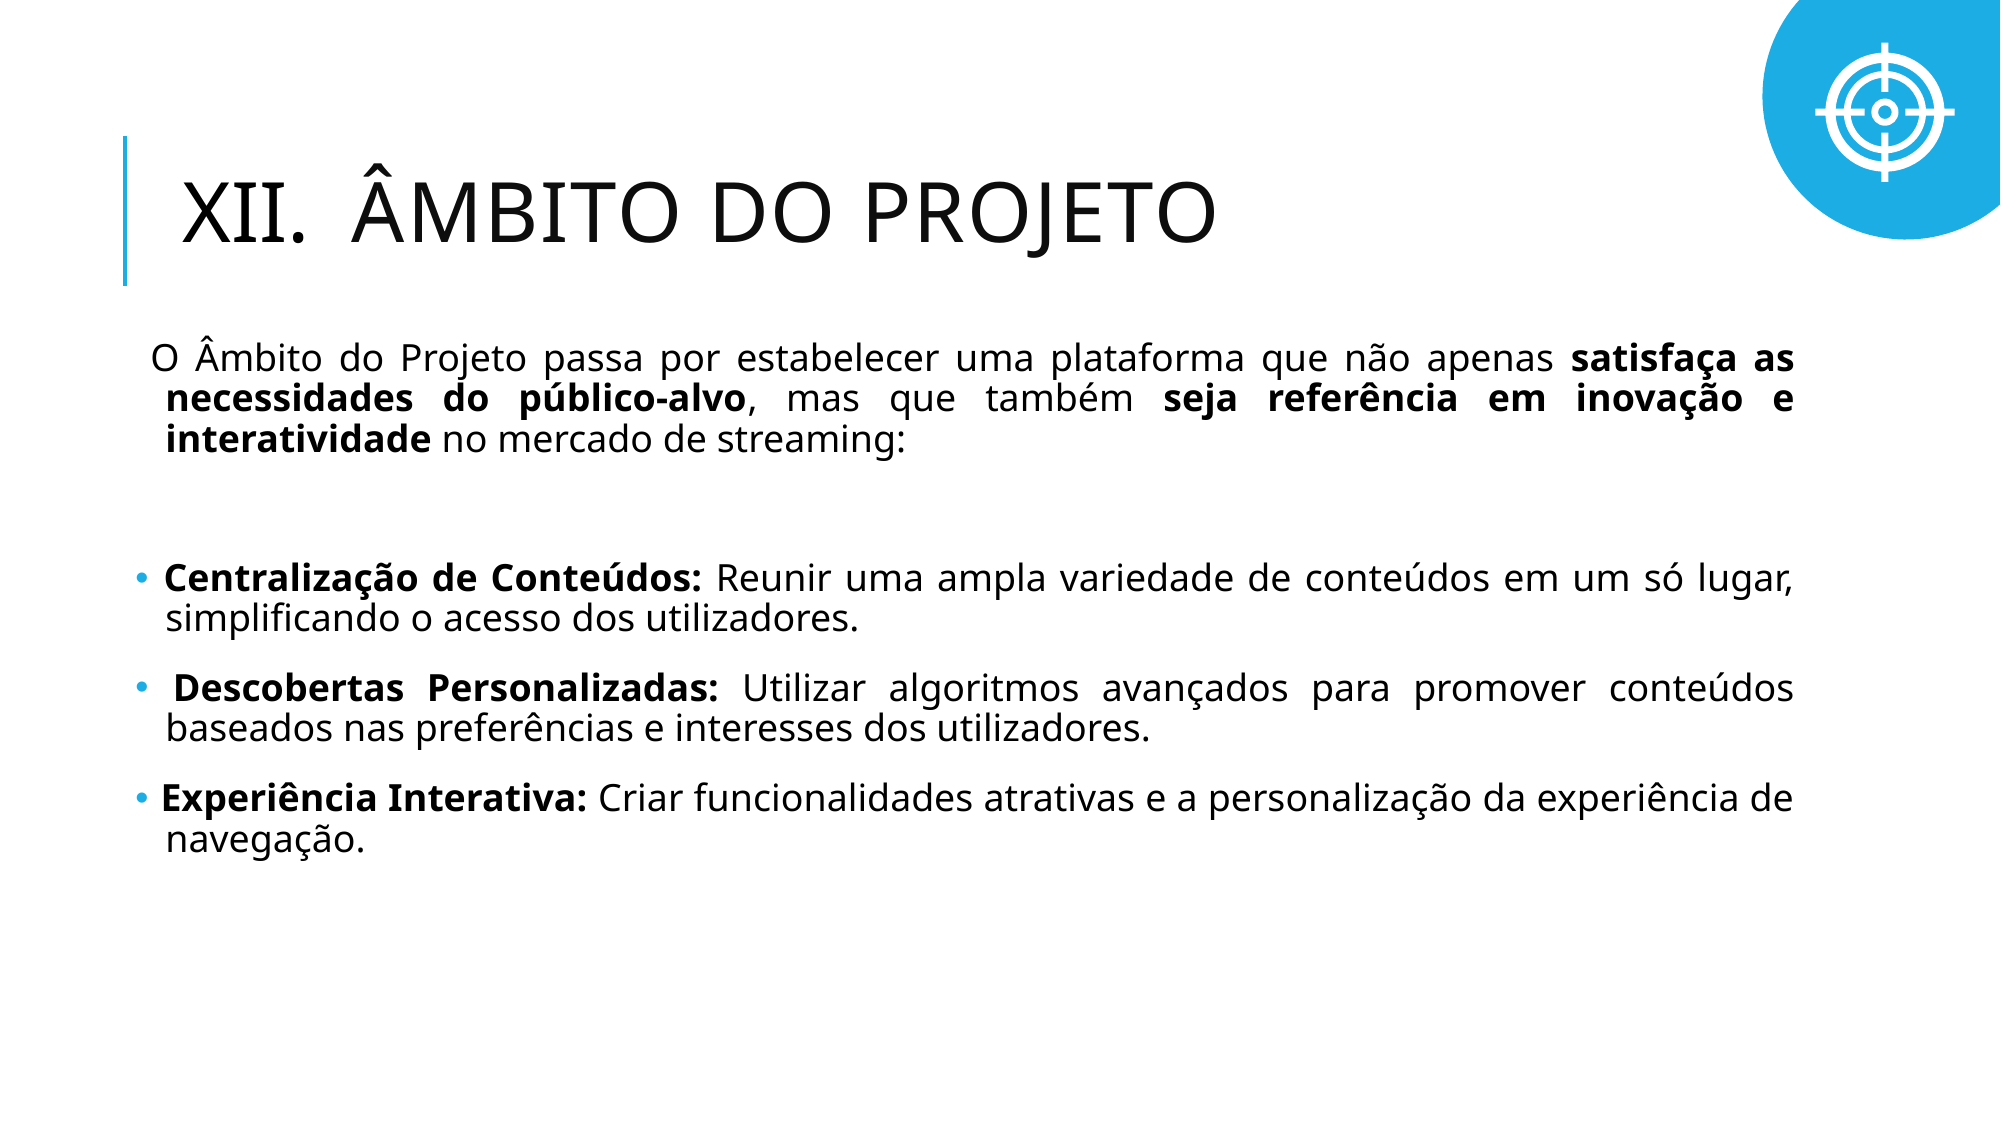

# Âmbito Do Projeto
O Âmbito do Projeto passa por estabelecer uma plataforma que não apenas satisfaça as necessidades do público-alvo, mas que também seja referência em inovação e interatividade no mercado de streaming:
 Centralização de Conteúdos: Reunir uma ampla variedade de conteúdos em um só lugar, simplificando o acesso dos utilizadores.
 Descobertas Personalizadas: Utilizar algoritmos avançados para promover conteúdos baseados nas preferências e interesses dos utilizadores.
 Experiência Interativa: Criar funcionalidades atrativas e a personalização da experiência de navegação.